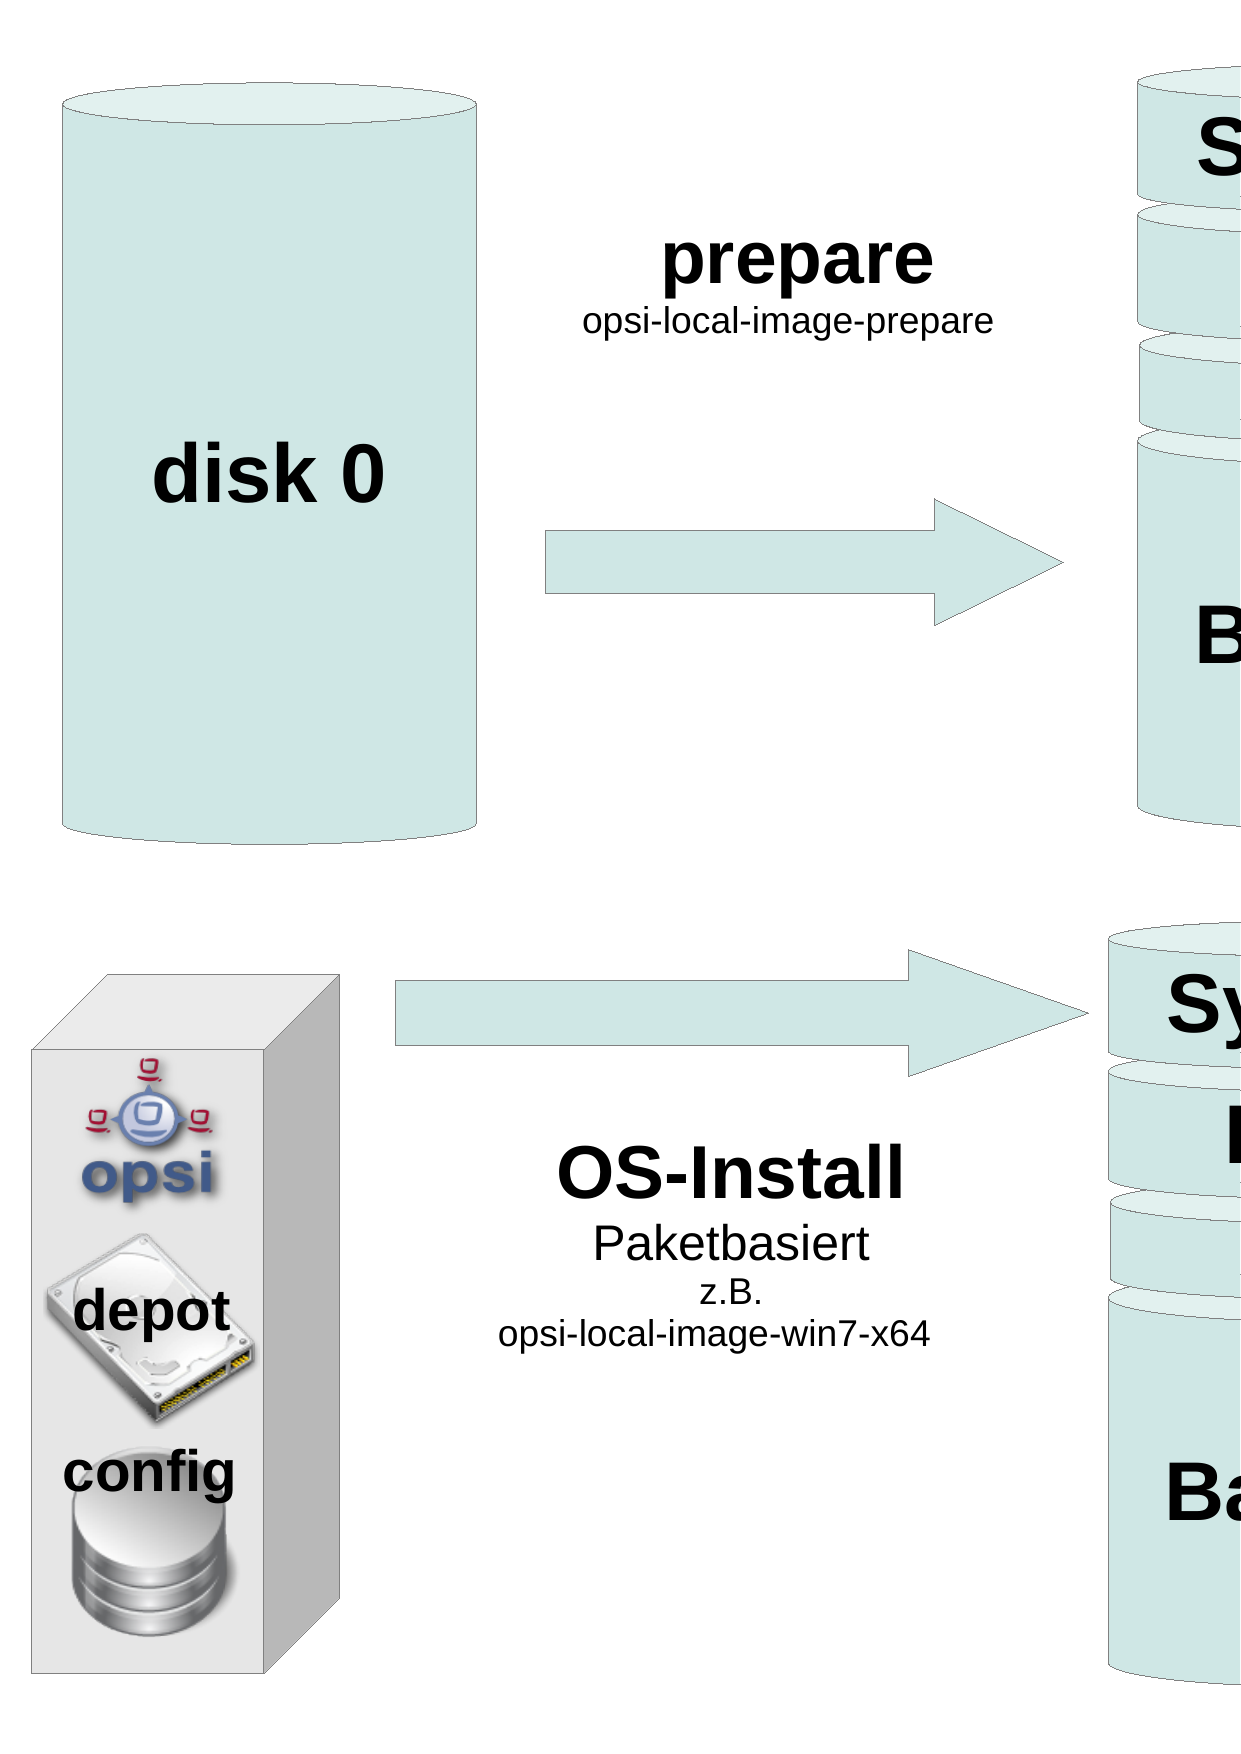

System
Data
Help
Backup
disk 0
prepare
opsi-local-image-prepare
System
Data
Help
Backup
depot
config
OS-Install
Paketbasiert
z.B.
opsi-local-image-win7-x64